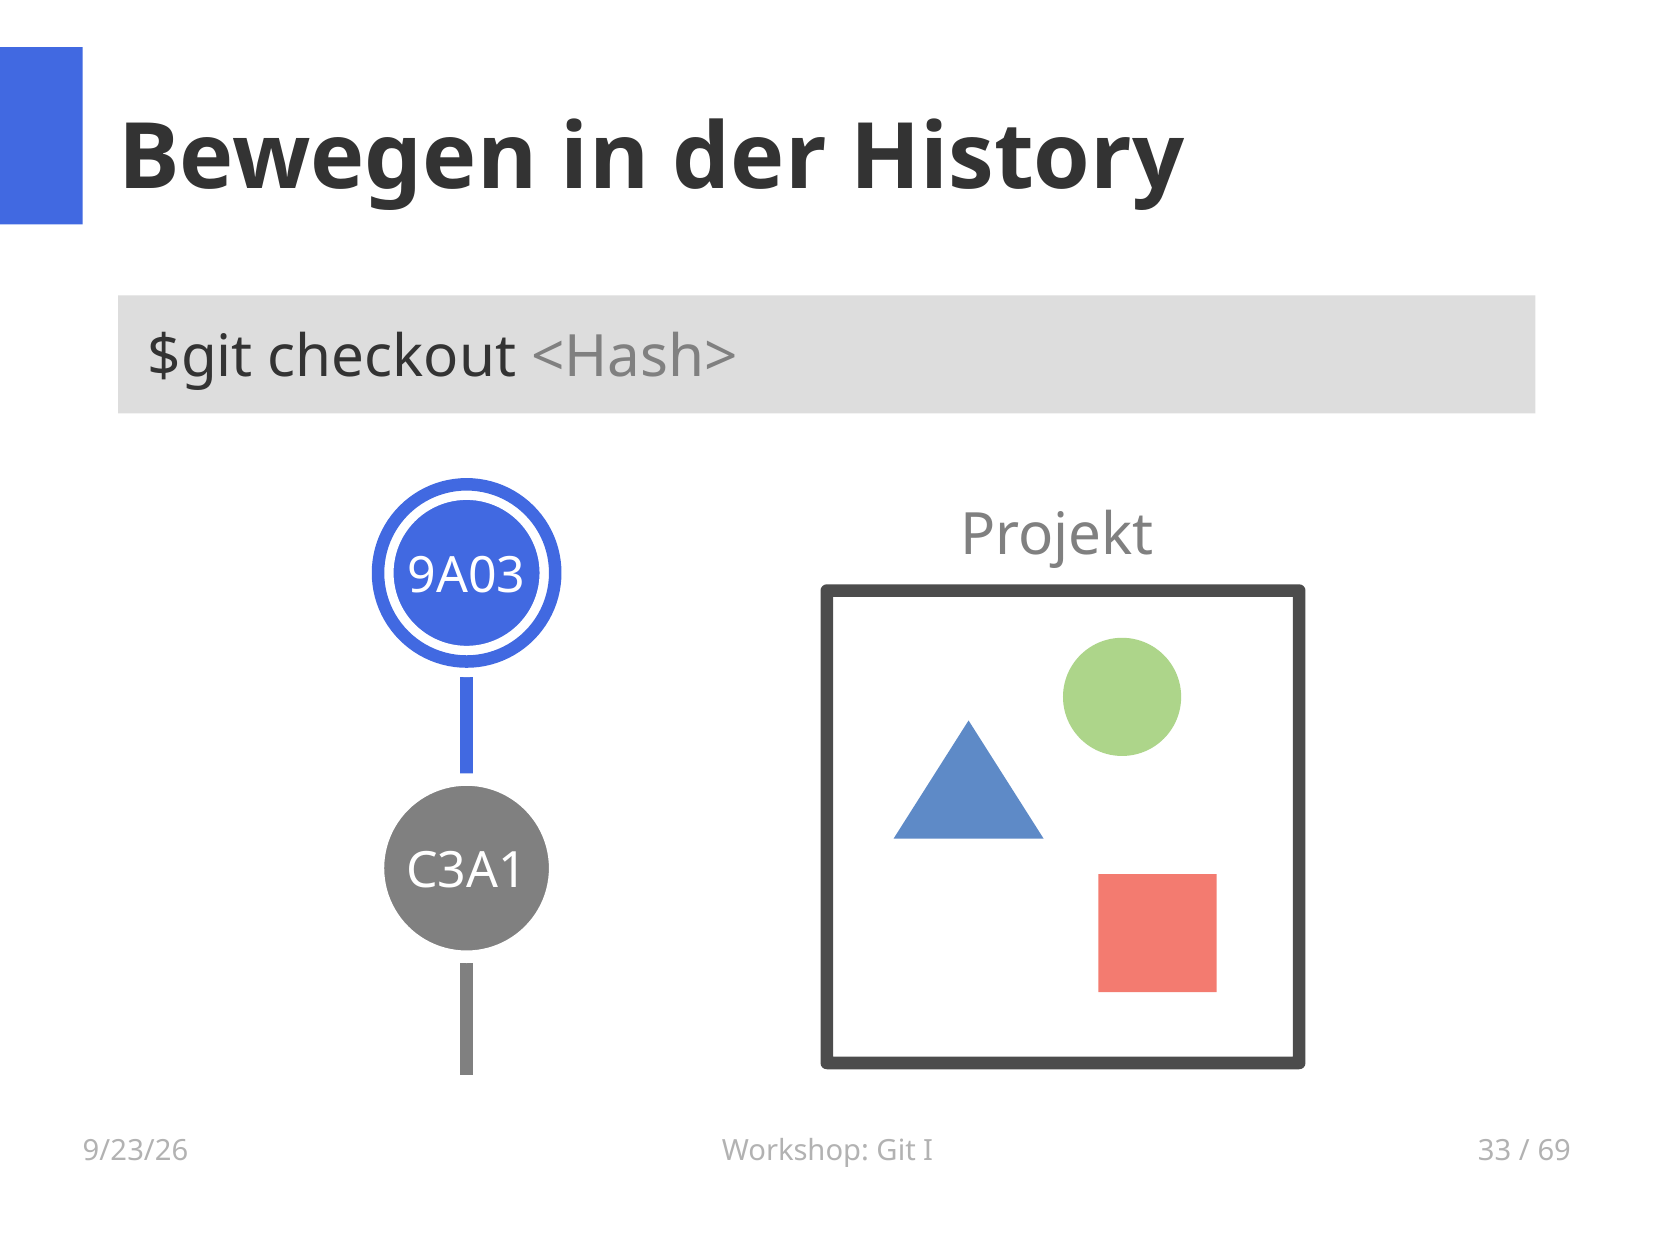

# Bewegen in der History
$git checkout <Hash>
9A03
Projekt
C3A1